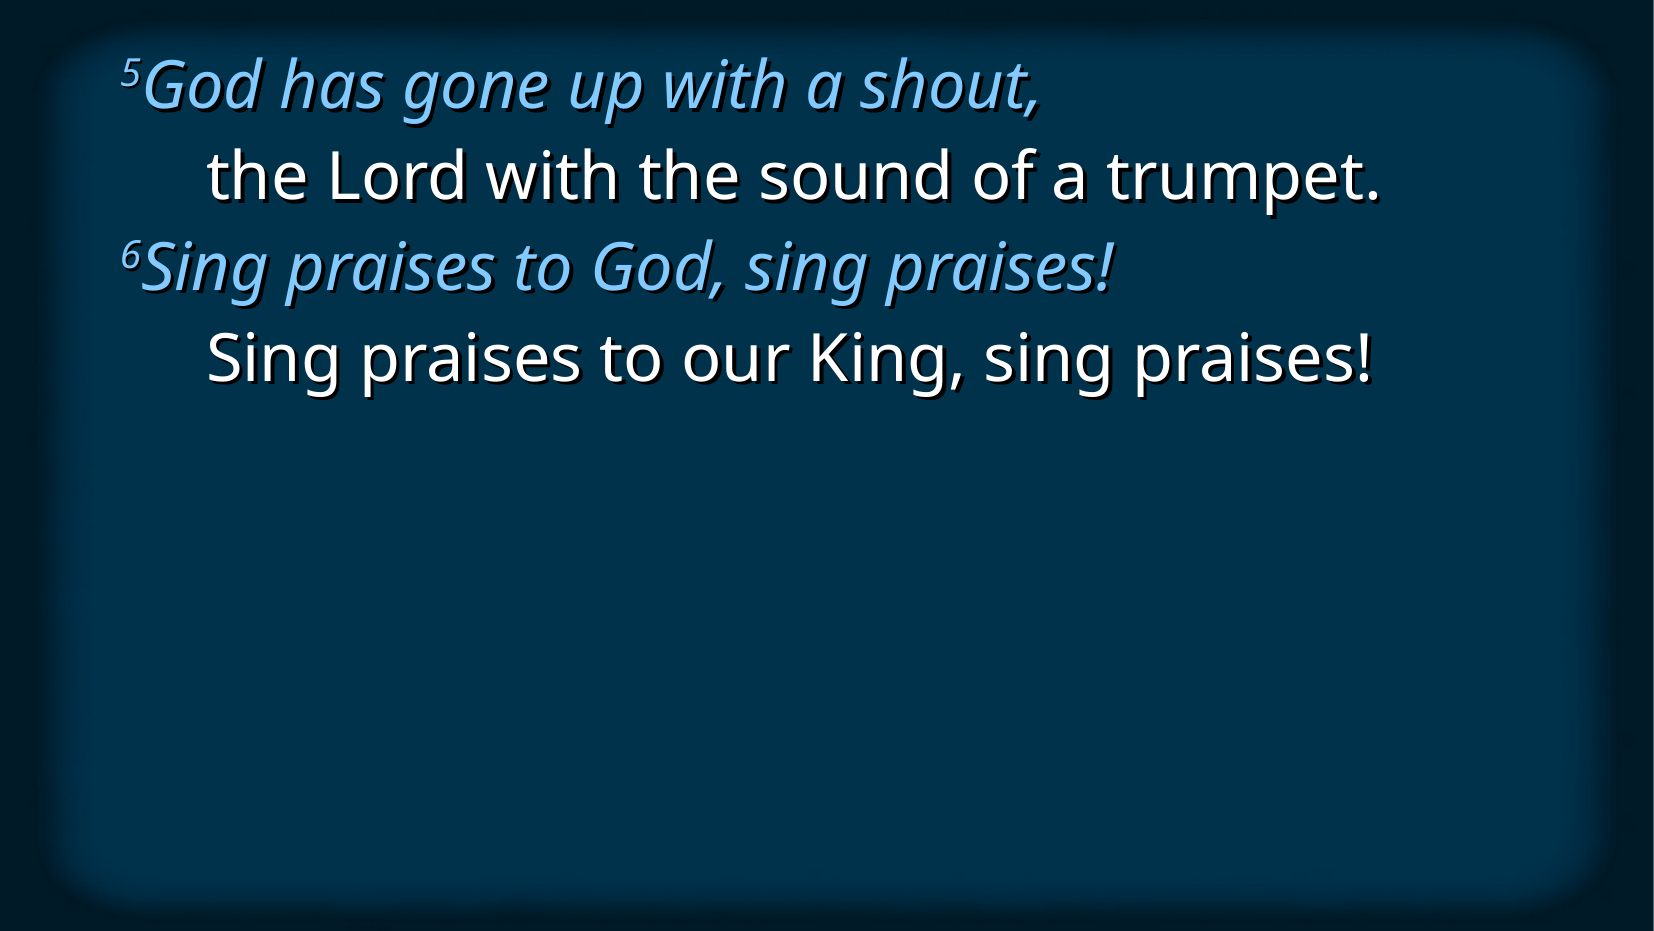

5God has gone up with a shout,
 the Lord with the sound of a trumpet.
6Sing praises to God, sing praises!
 Sing praises to our King, sing praises!